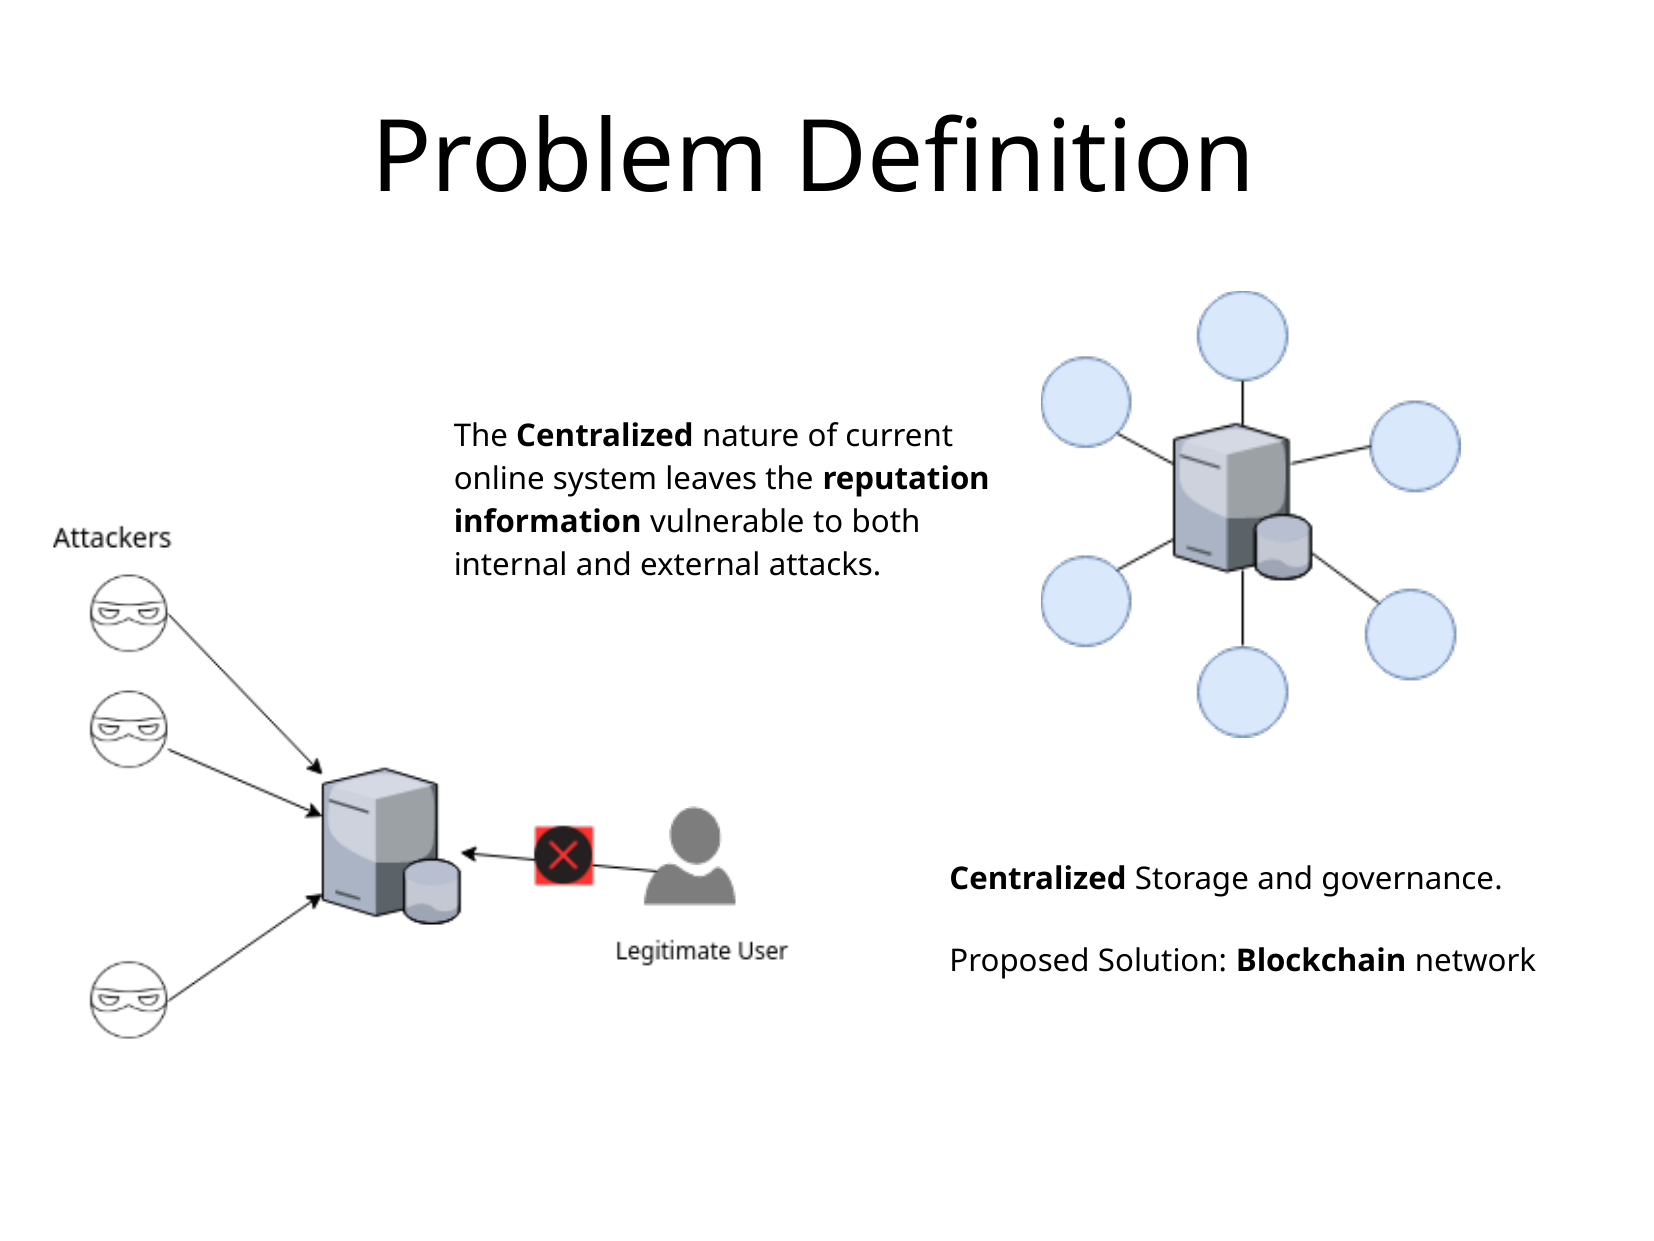

# Problem Definition
The Centralized nature of current online system leaves the reputation information vulnerable to both internal and external attacks.
Centralized Storage and governance.
Proposed Solution: Blockchain network